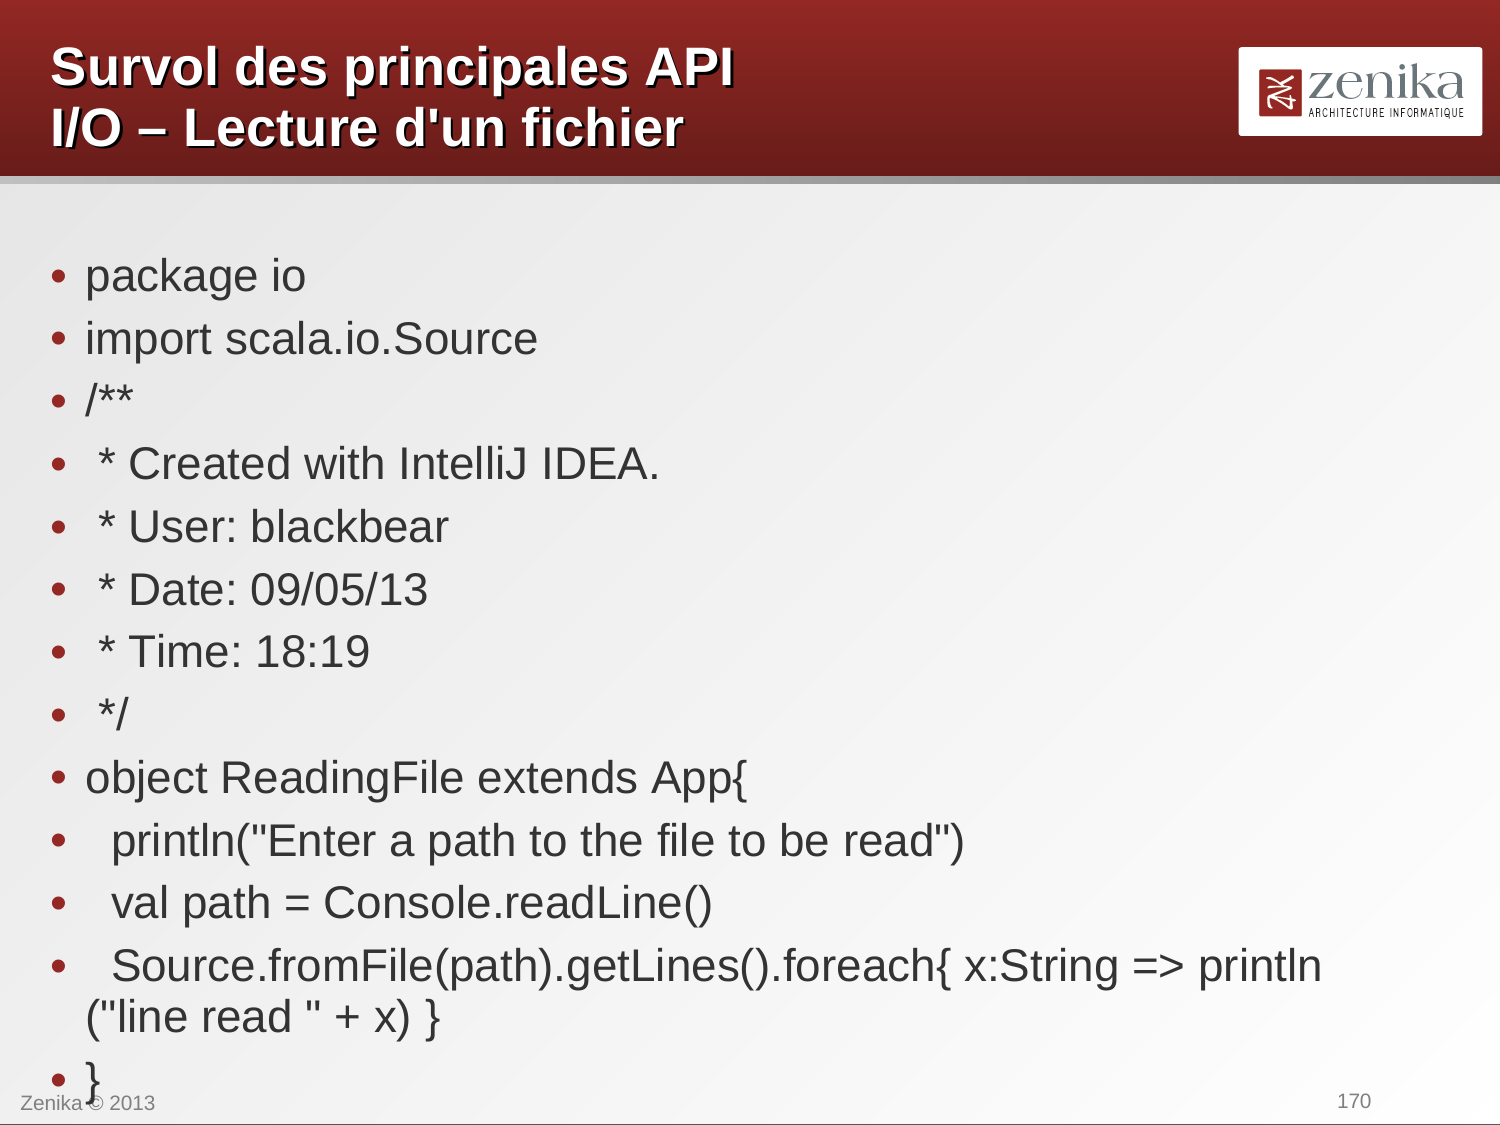

# Survol des principales API I/O – Lecture d'un fichier
package io
import scala.io.Source
/**
 * Created with IntelliJ IDEA.
 * User: blackbear
 * Date: 09/05/13
 * Time: 18:19
 */
object ReadingFile extends App{
 println("Enter a path to the file to be read")
 val path = Console.readLine()
 Source.fromFile(path).getLines().foreach{ x:String => println ("line read " + x) }
}